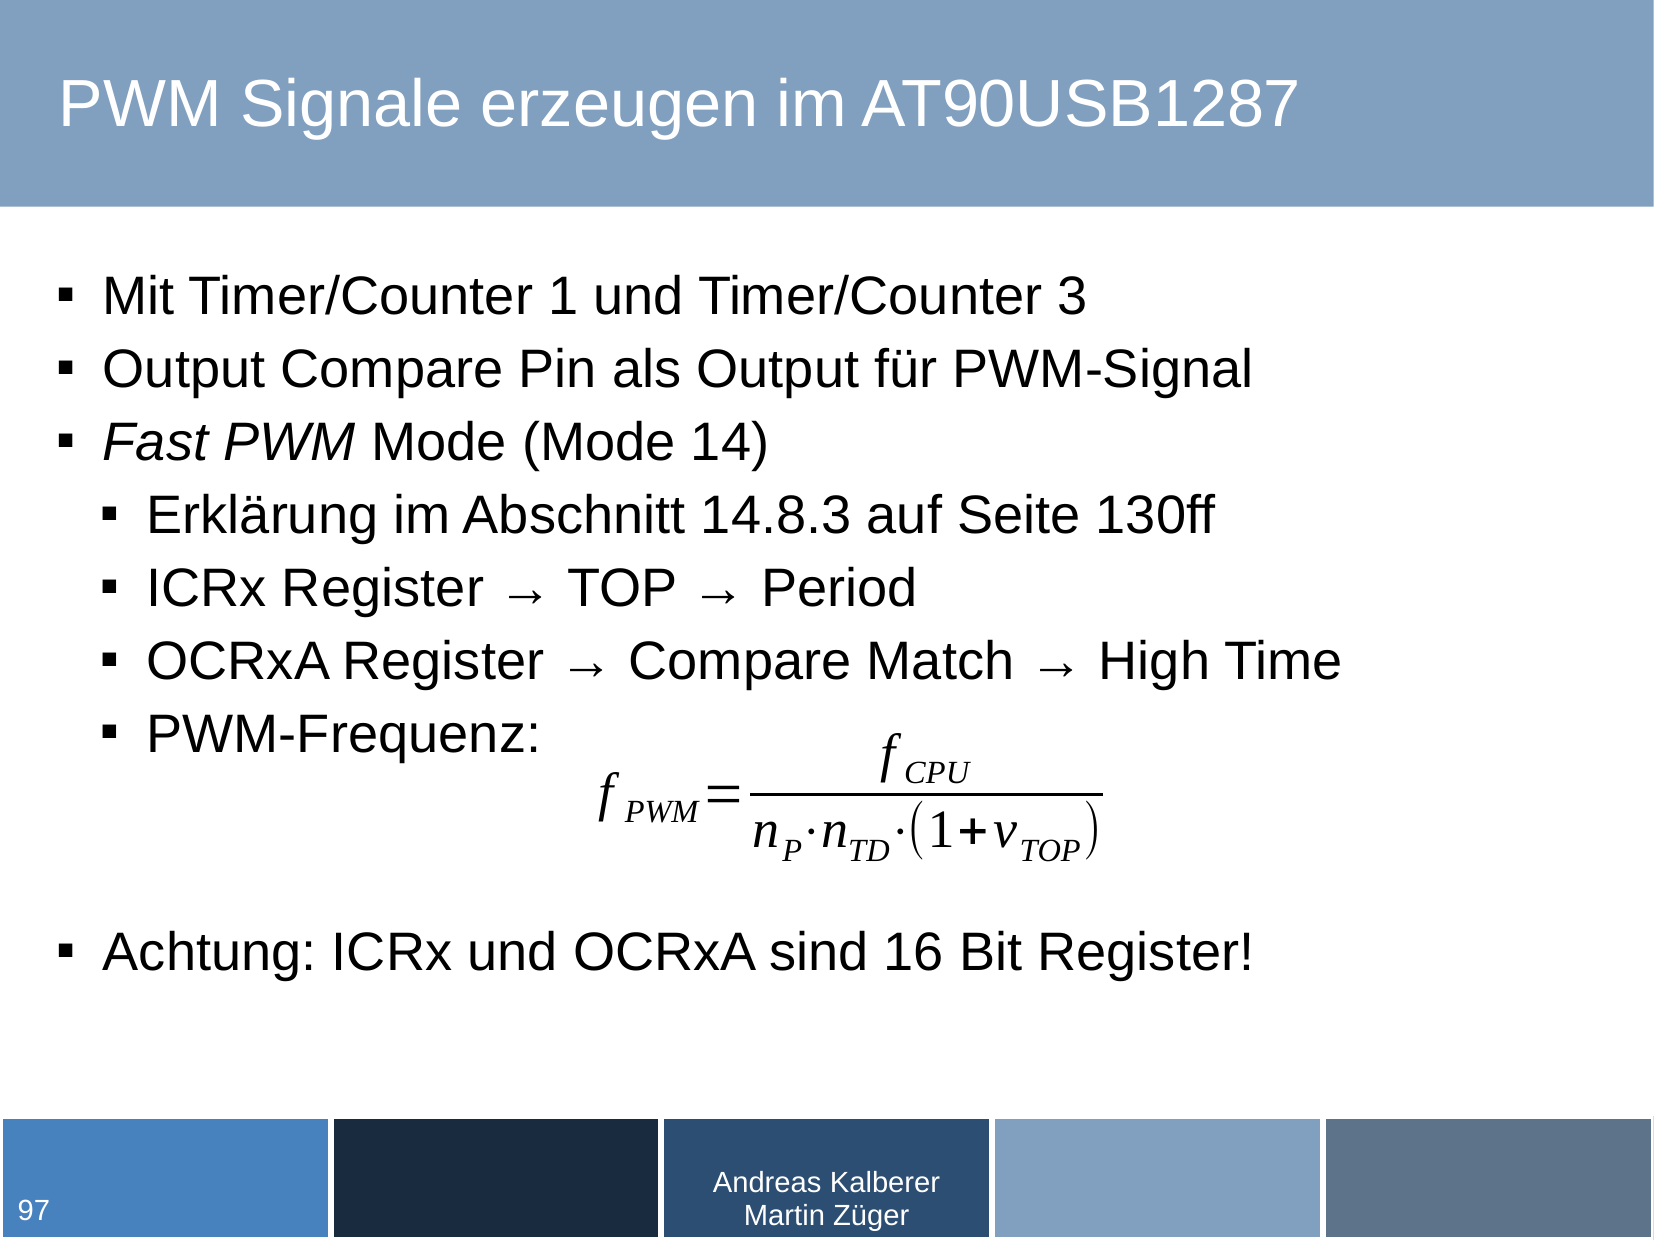

# PWM Signale erzeugen im AT90USB1287
Mit Timer/Counter 1 und Timer/Counter 3
Output Compare Pin als Output für PWM-Signal
Fast PWM Mode (Mode 14)
Erklärung im Abschnitt 14.8.3 auf Seite 130ff
ICRx Register → TOP → Period
OCRxA Register → Compare Match → High Time
PWM-Frequenz:
Achtung: ICRx und OCRxA sind 16 Bit Register!
LibreOffice Productivity Suite
97